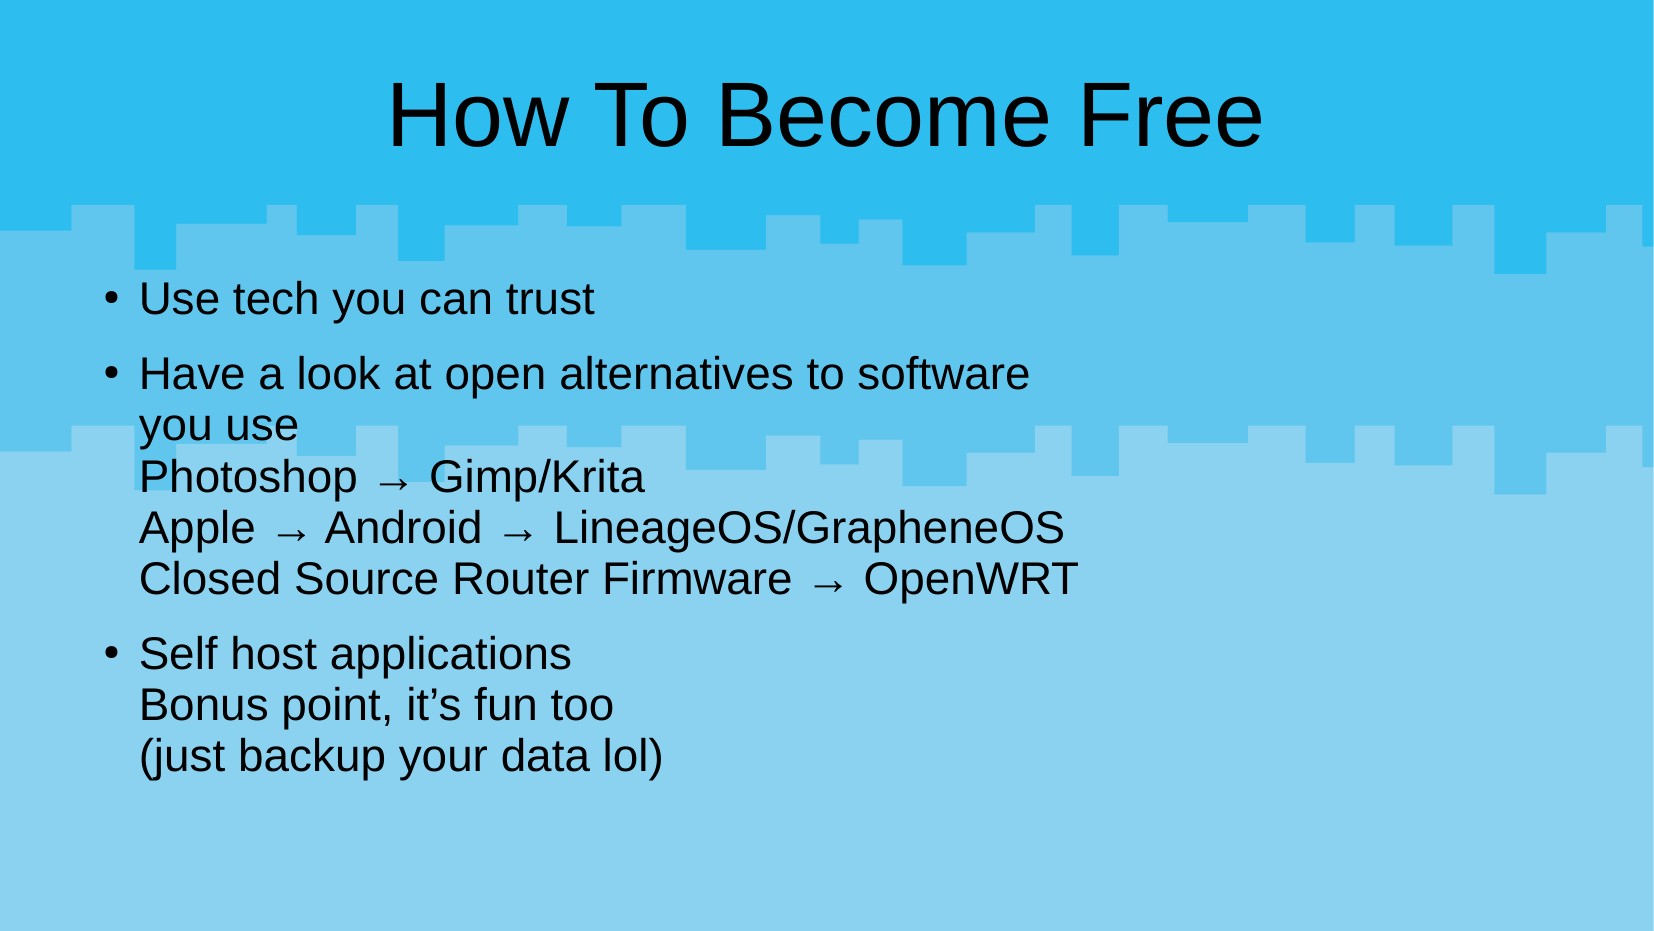

# How To Become Free
Use tech you can trust
Have a look at open alternatives to software you use
Photoshop → Gimp/Krita
Apple → Android → LineageOS/GrapheneOS
Closed Source Router Firmware → OpenWRT
Self host applications
Bonus point, it’s fun too
(just backup your data lol)